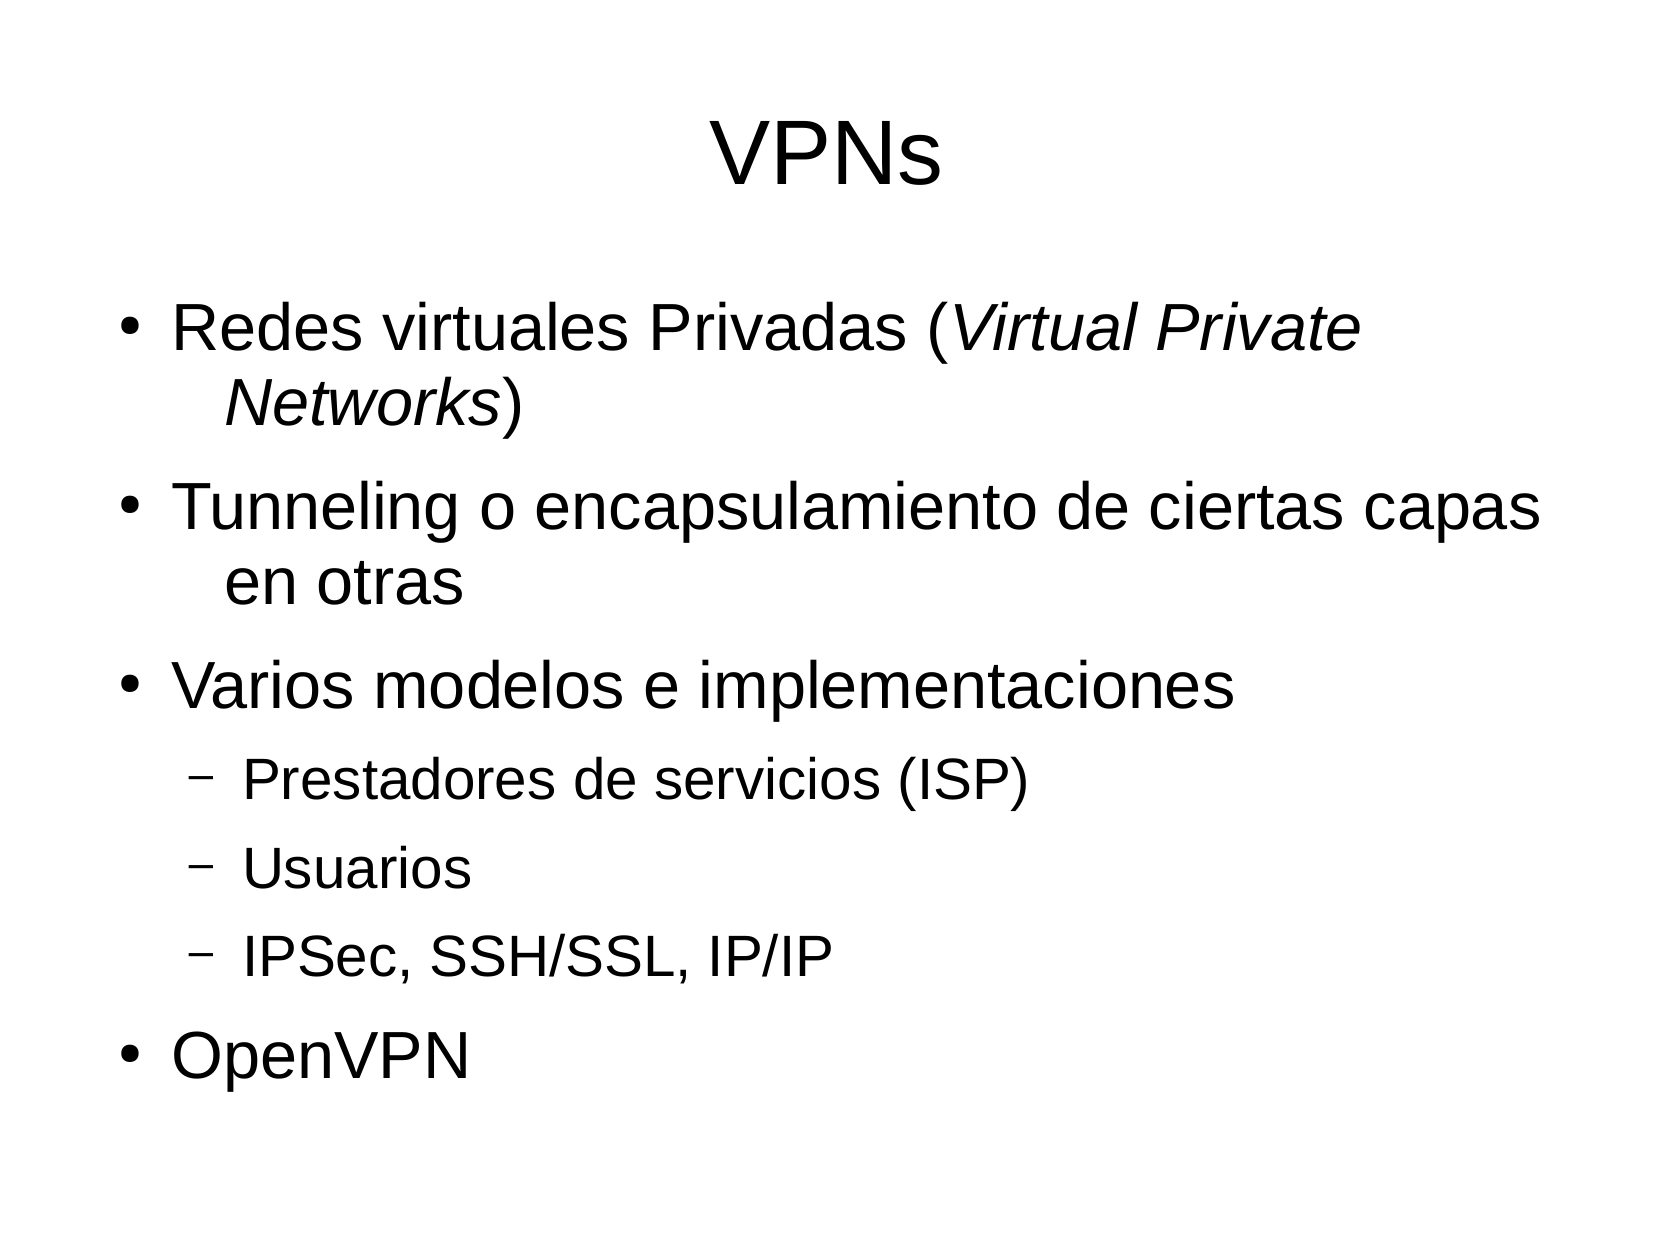

# VPNs
Redes virtuales Privadas (Virtual Private Networks)
Tunneling o encapsulamiento de ciertas capas en otras
Varios modelos e implementaciones
Prestadores de servicios (ISP)
Usuarios
IPSec, SSH/SSL, IP/IP
OpenVPN